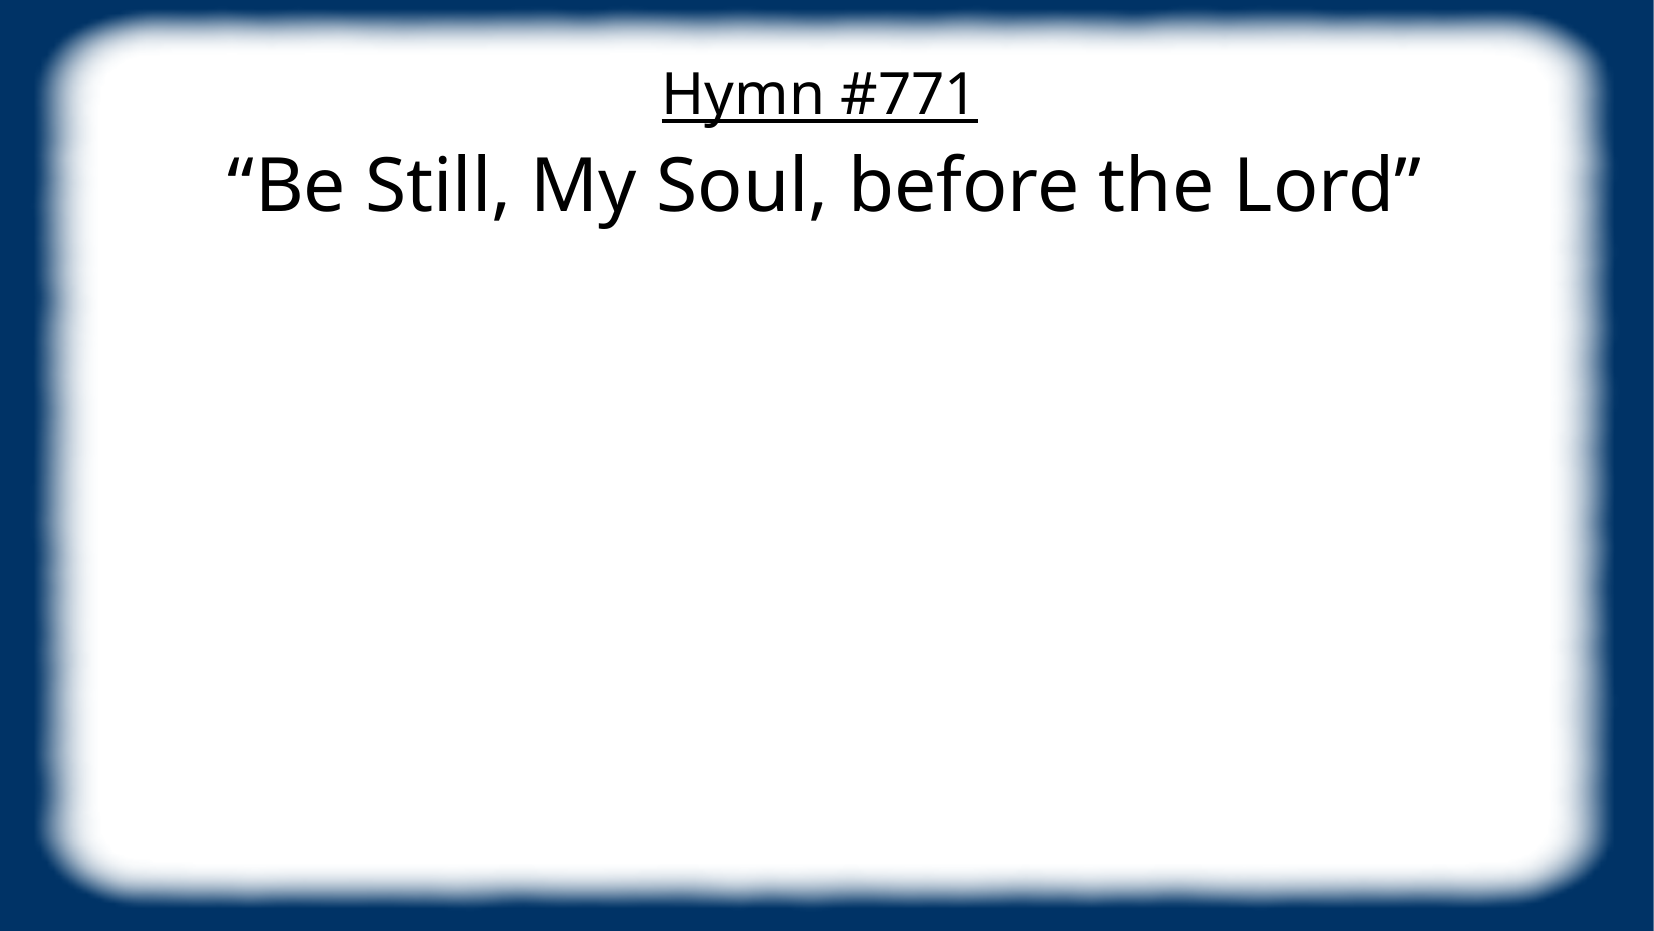

Hymn #771
“Be Still, My Soul, before the Lord”